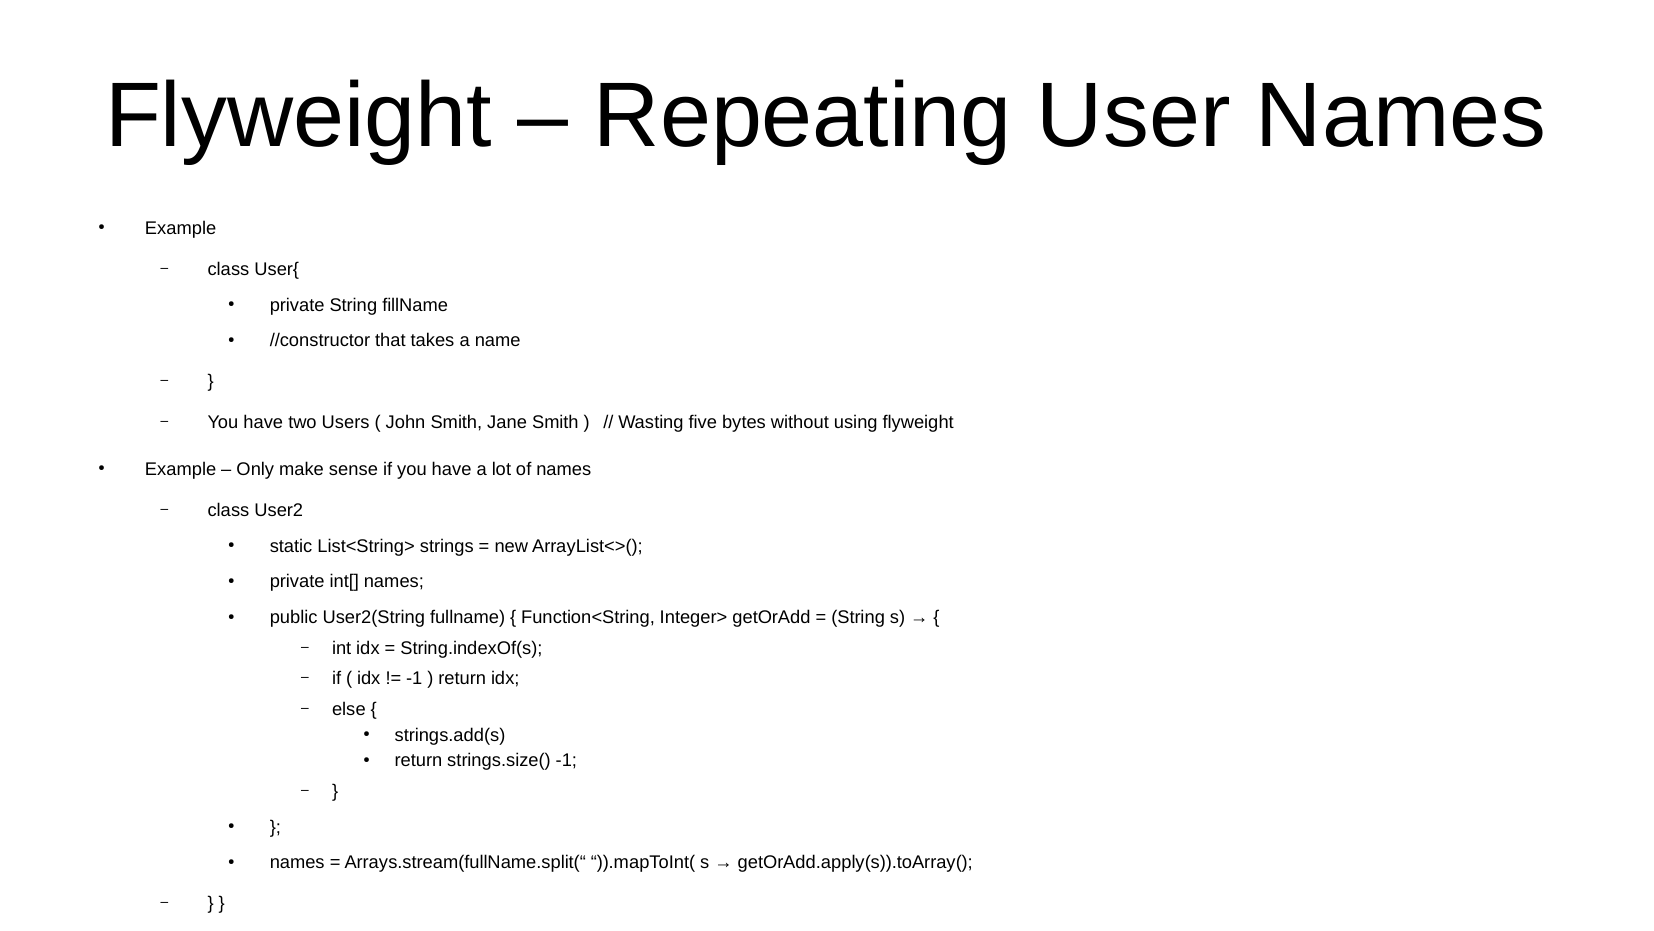

# Flyweight – Repeating User Names
Example
class User{
private String fillName
//constructor that takes a name
}
You have two Users ( John Smith, Jane Smith )		// Wasting five bytes without using flyweight
Example – Only make sense if you have a lot of names
class User2
static List<String> strings = new ArrayList<>();
private int[] names;
public User2(String fullname) { Function<String, Integer> getOrAdd = (String s) → {
int idx = String.indexOf(s);
if ( idx != -1 ) return idx;
else {
strings.add(s)
return strings.size() -1;
}
};
names = Arrays.stream(fullName.split(“ “)).mapToInt( s → getOrAdd.apply(s)).toArray();
} }